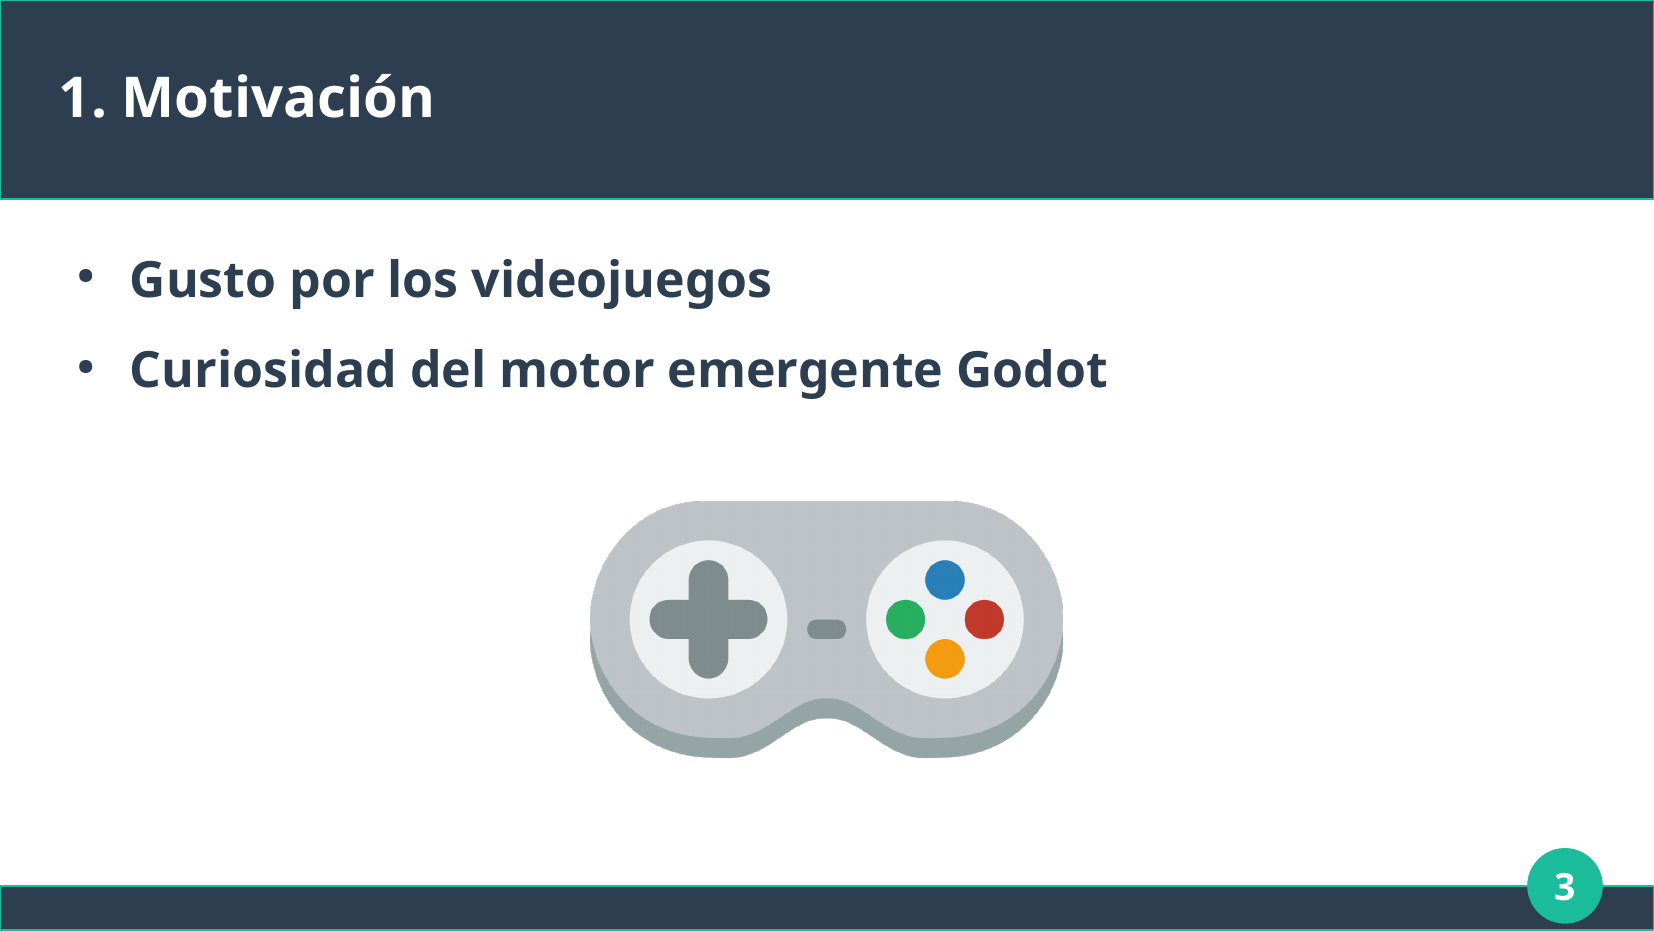

# 1. Motivación
Gusto por los videojuegos
Curiosidad del motor emergente Godot
3